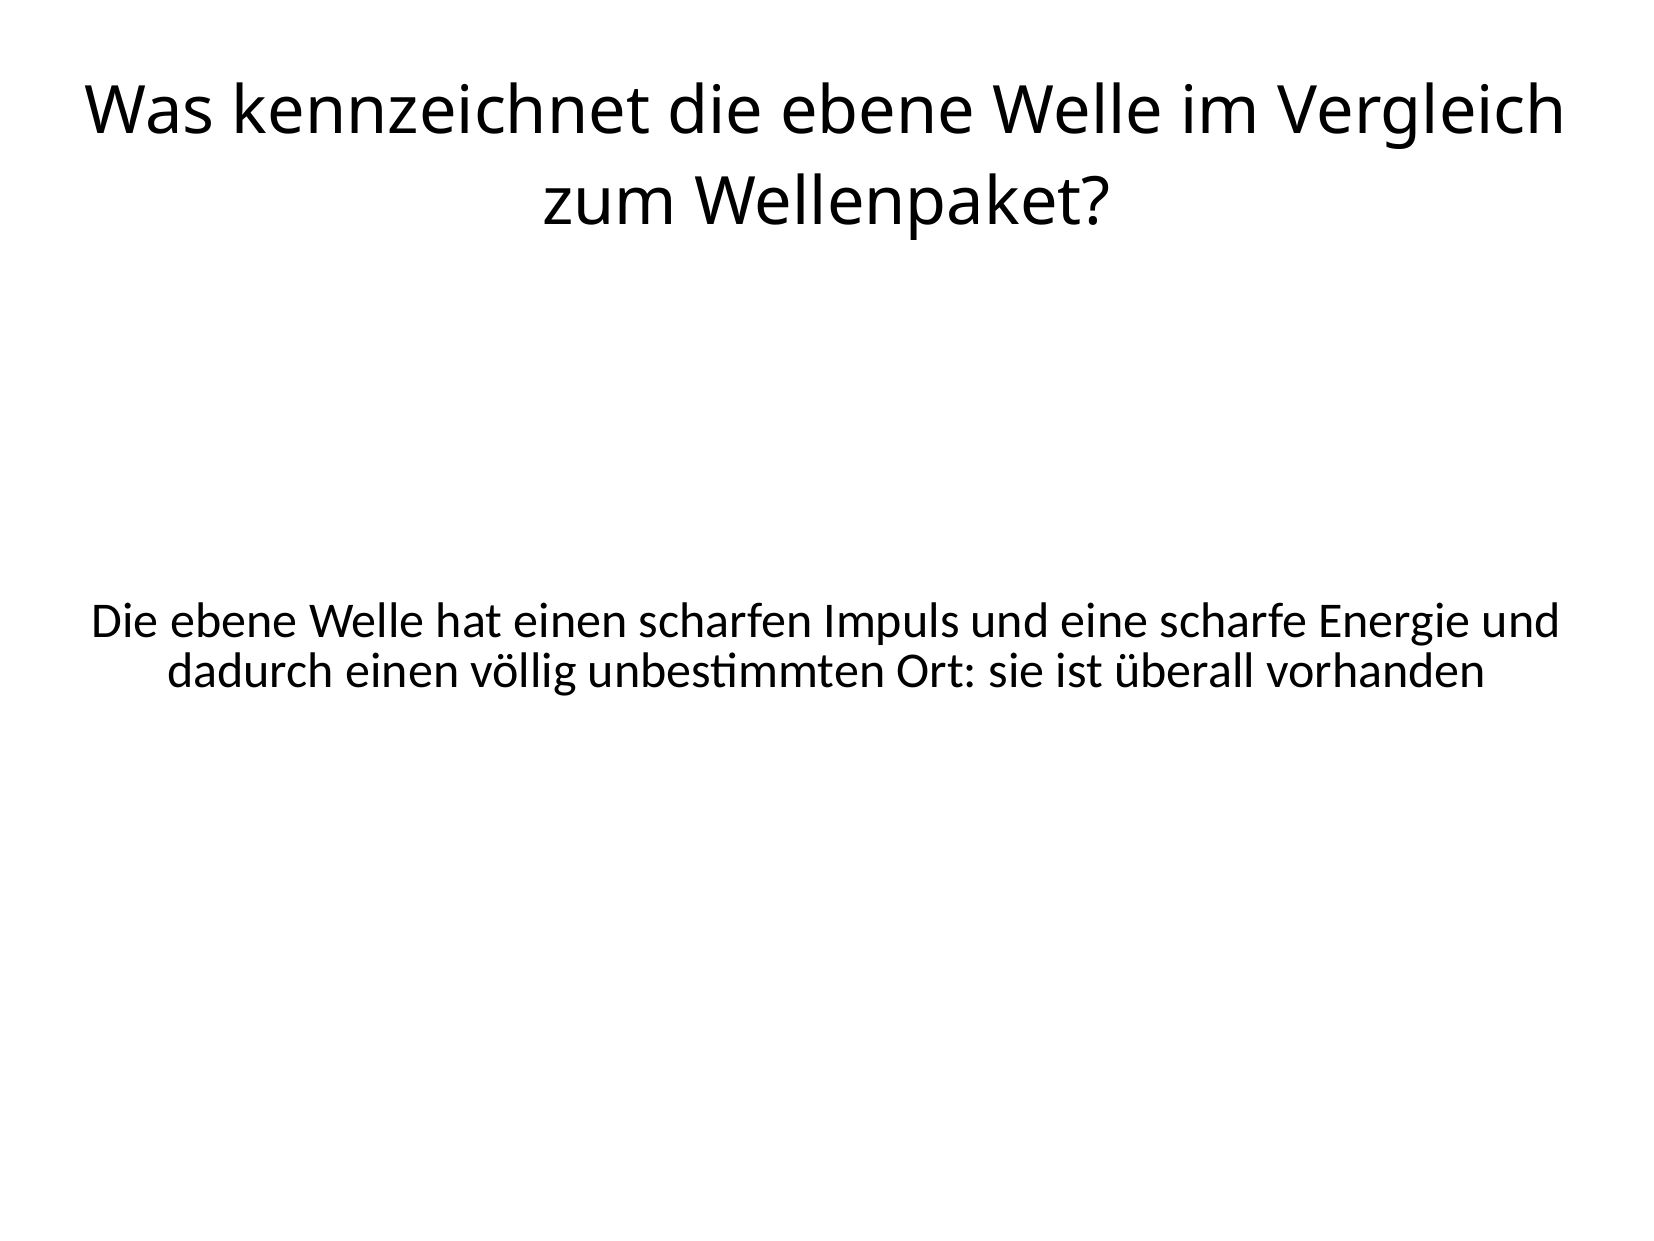

# Was kennzeichnet die ebene Welle im Vergleich zum Wellenpaket?
Die ebene Welle hat einen scharfen Impuls und eine scharfe Energie und dadurch einen völlig unbestimmten Ort: sie ist überall vorhanden